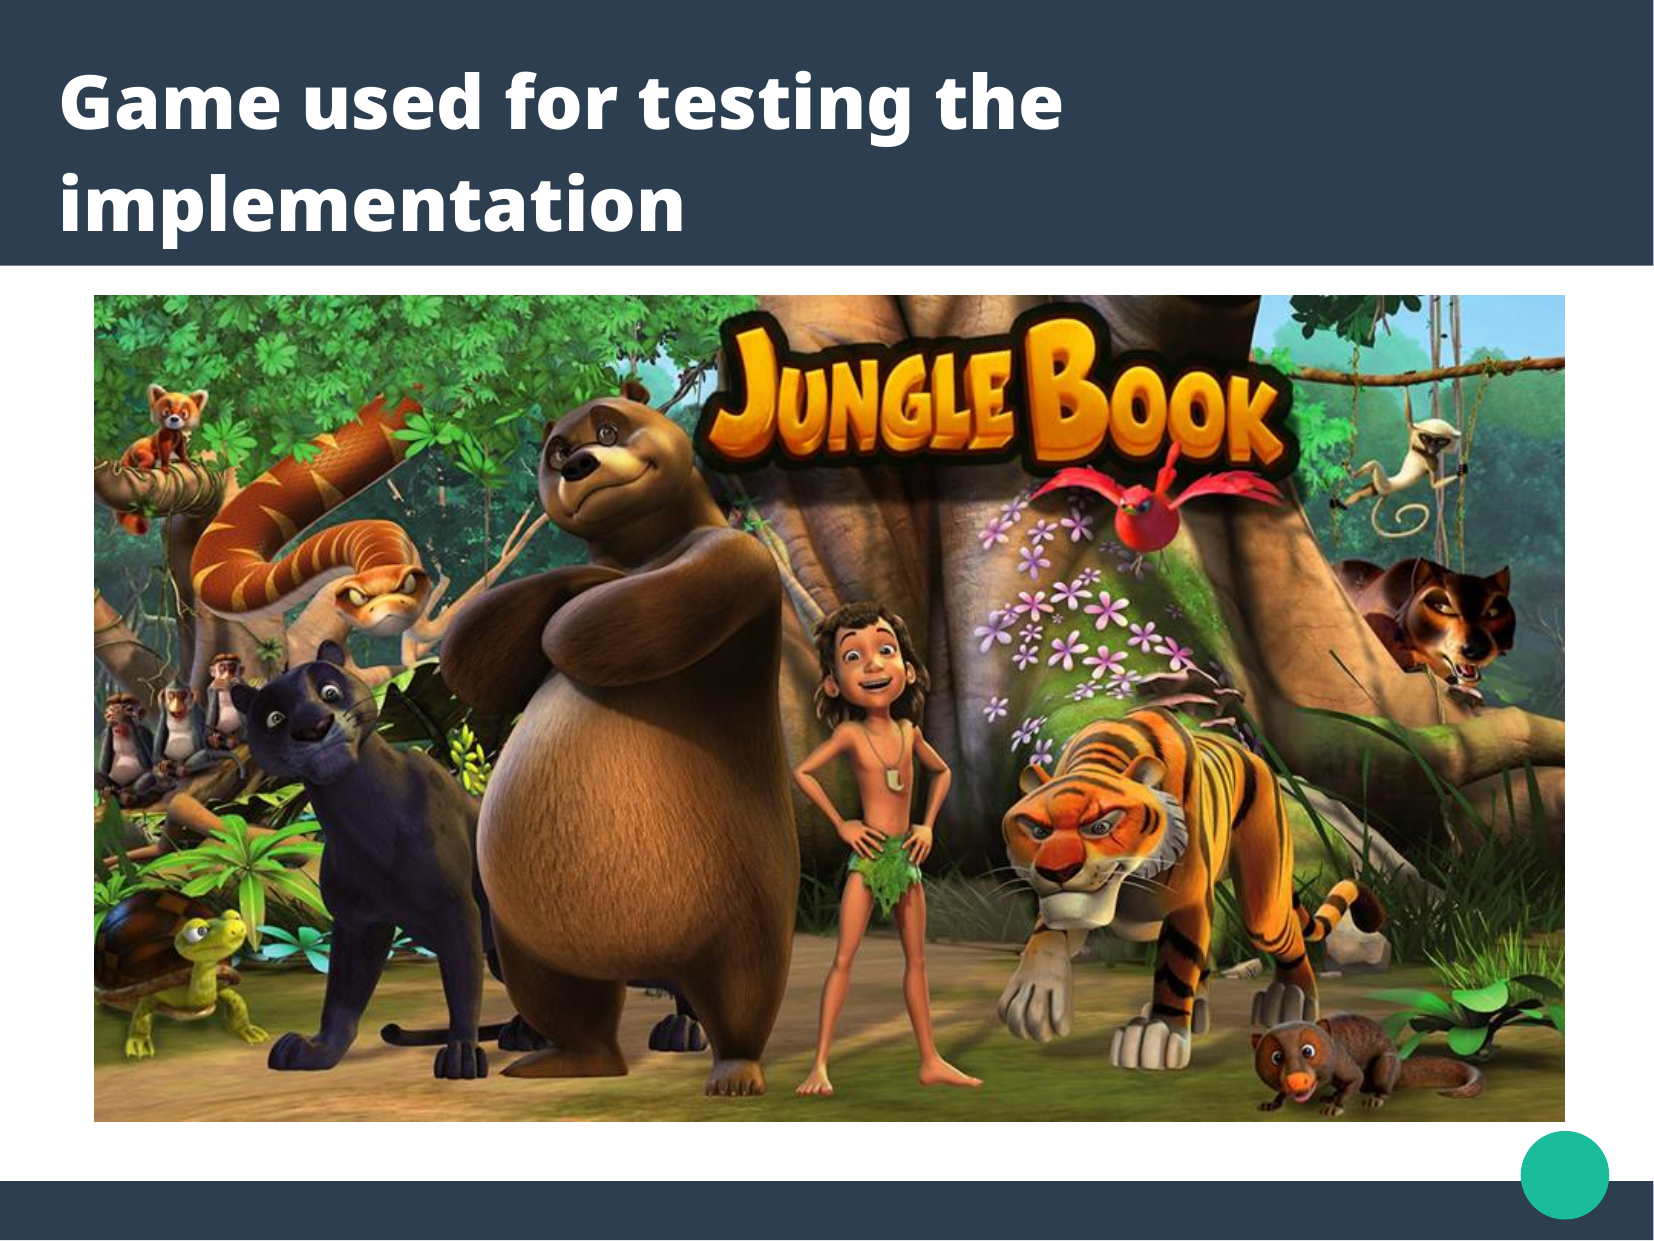

# Game used for testing the implementation